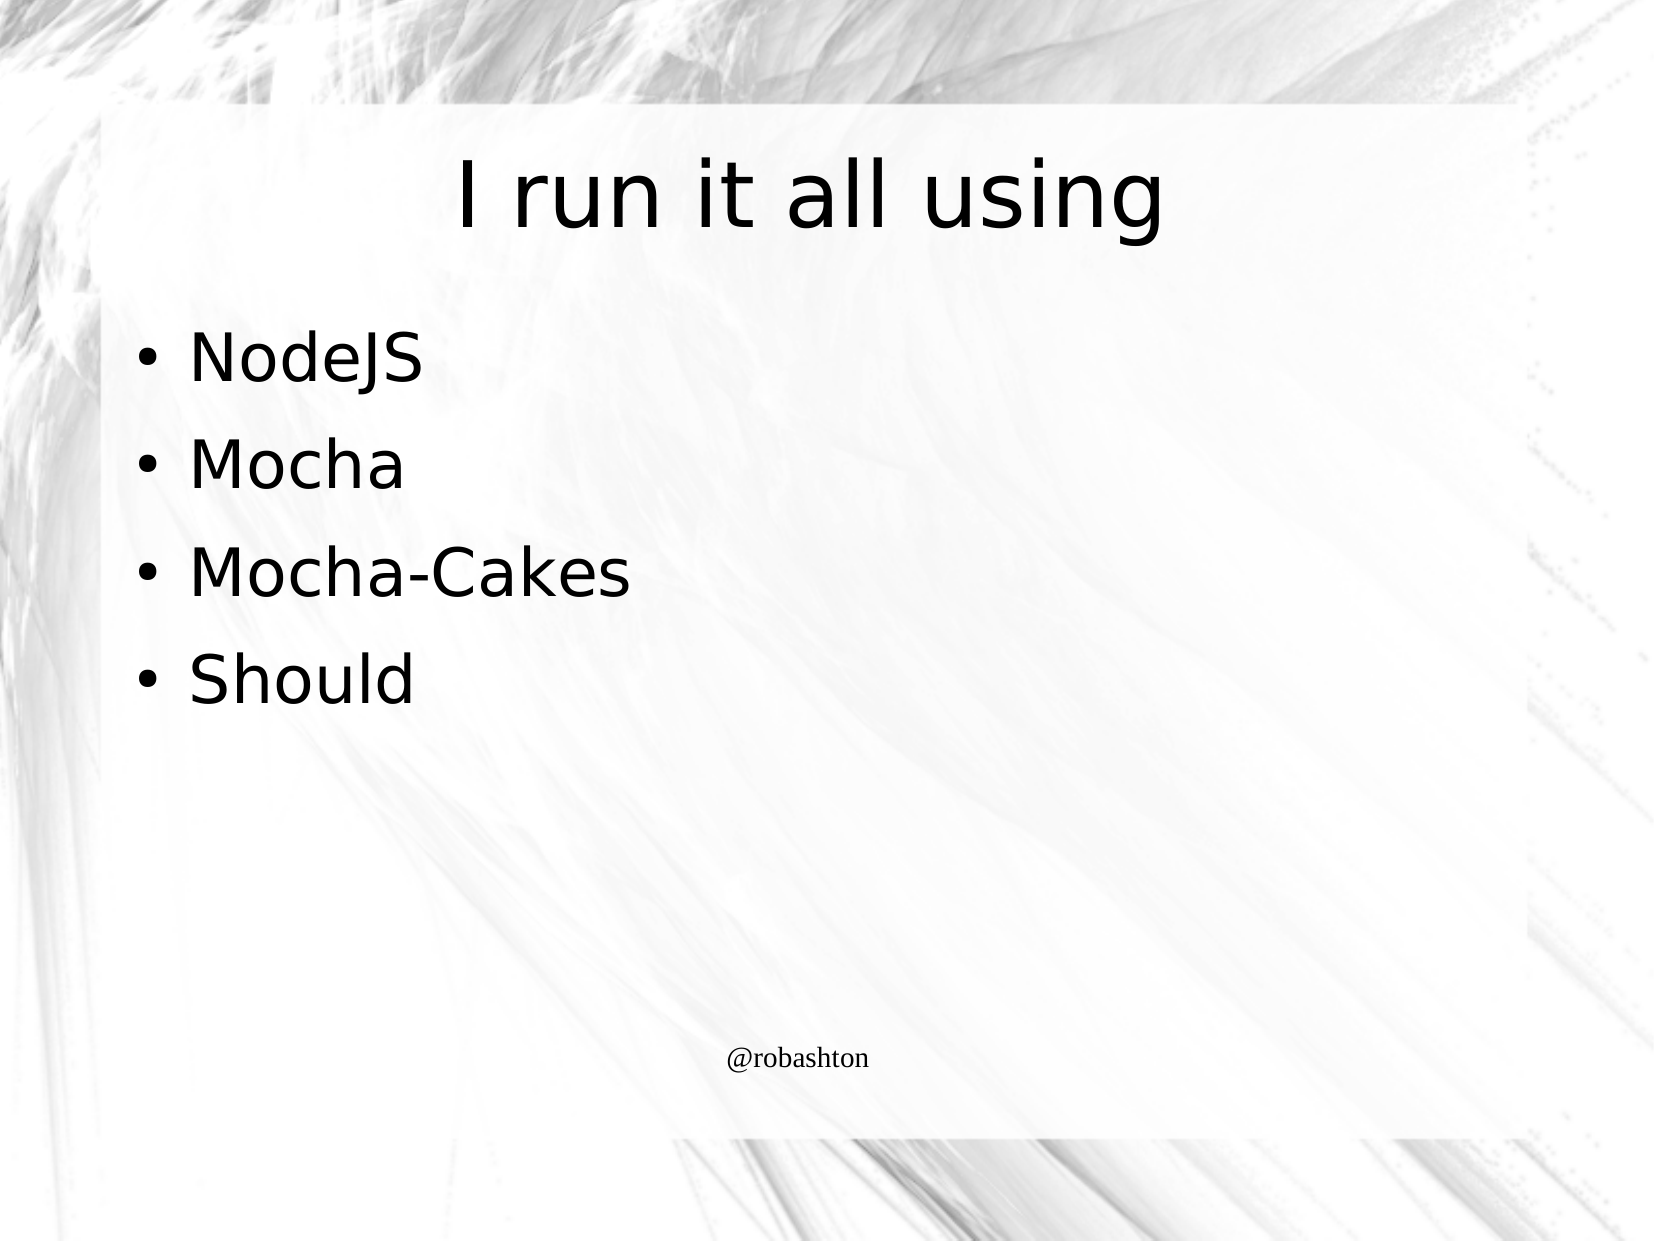

# I run it all using
NodeJS
Mocha
Mocha-Cakes
Should
@robashton